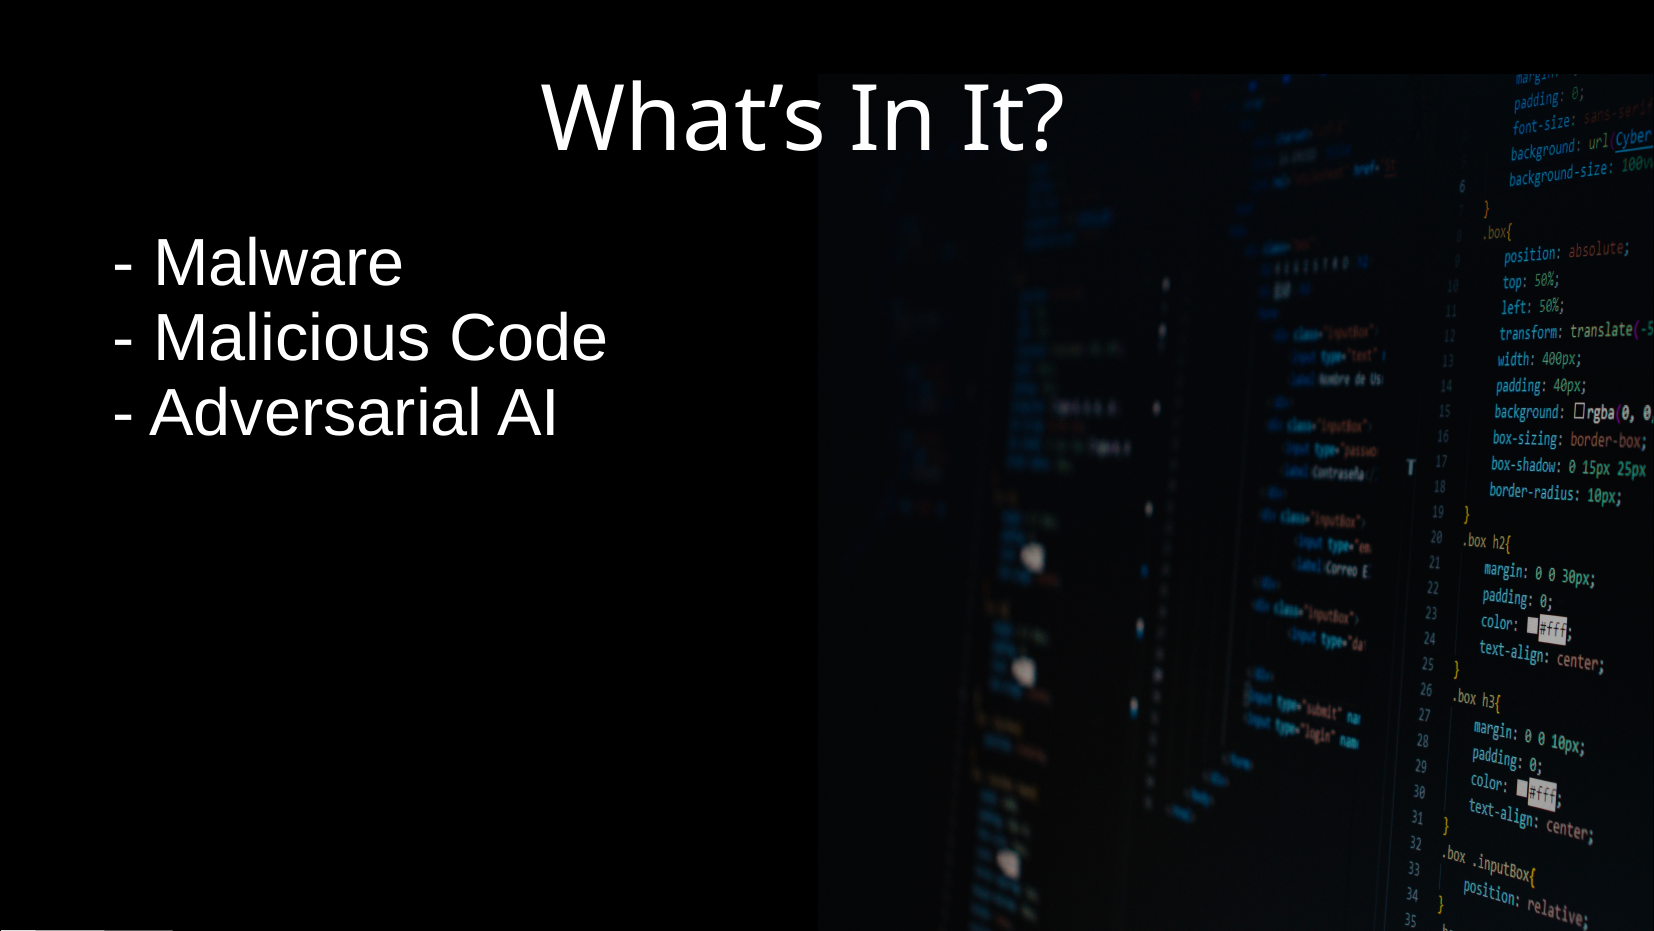

# What’s In It?
- Malware
- Malicious Code
- Adversarial AI